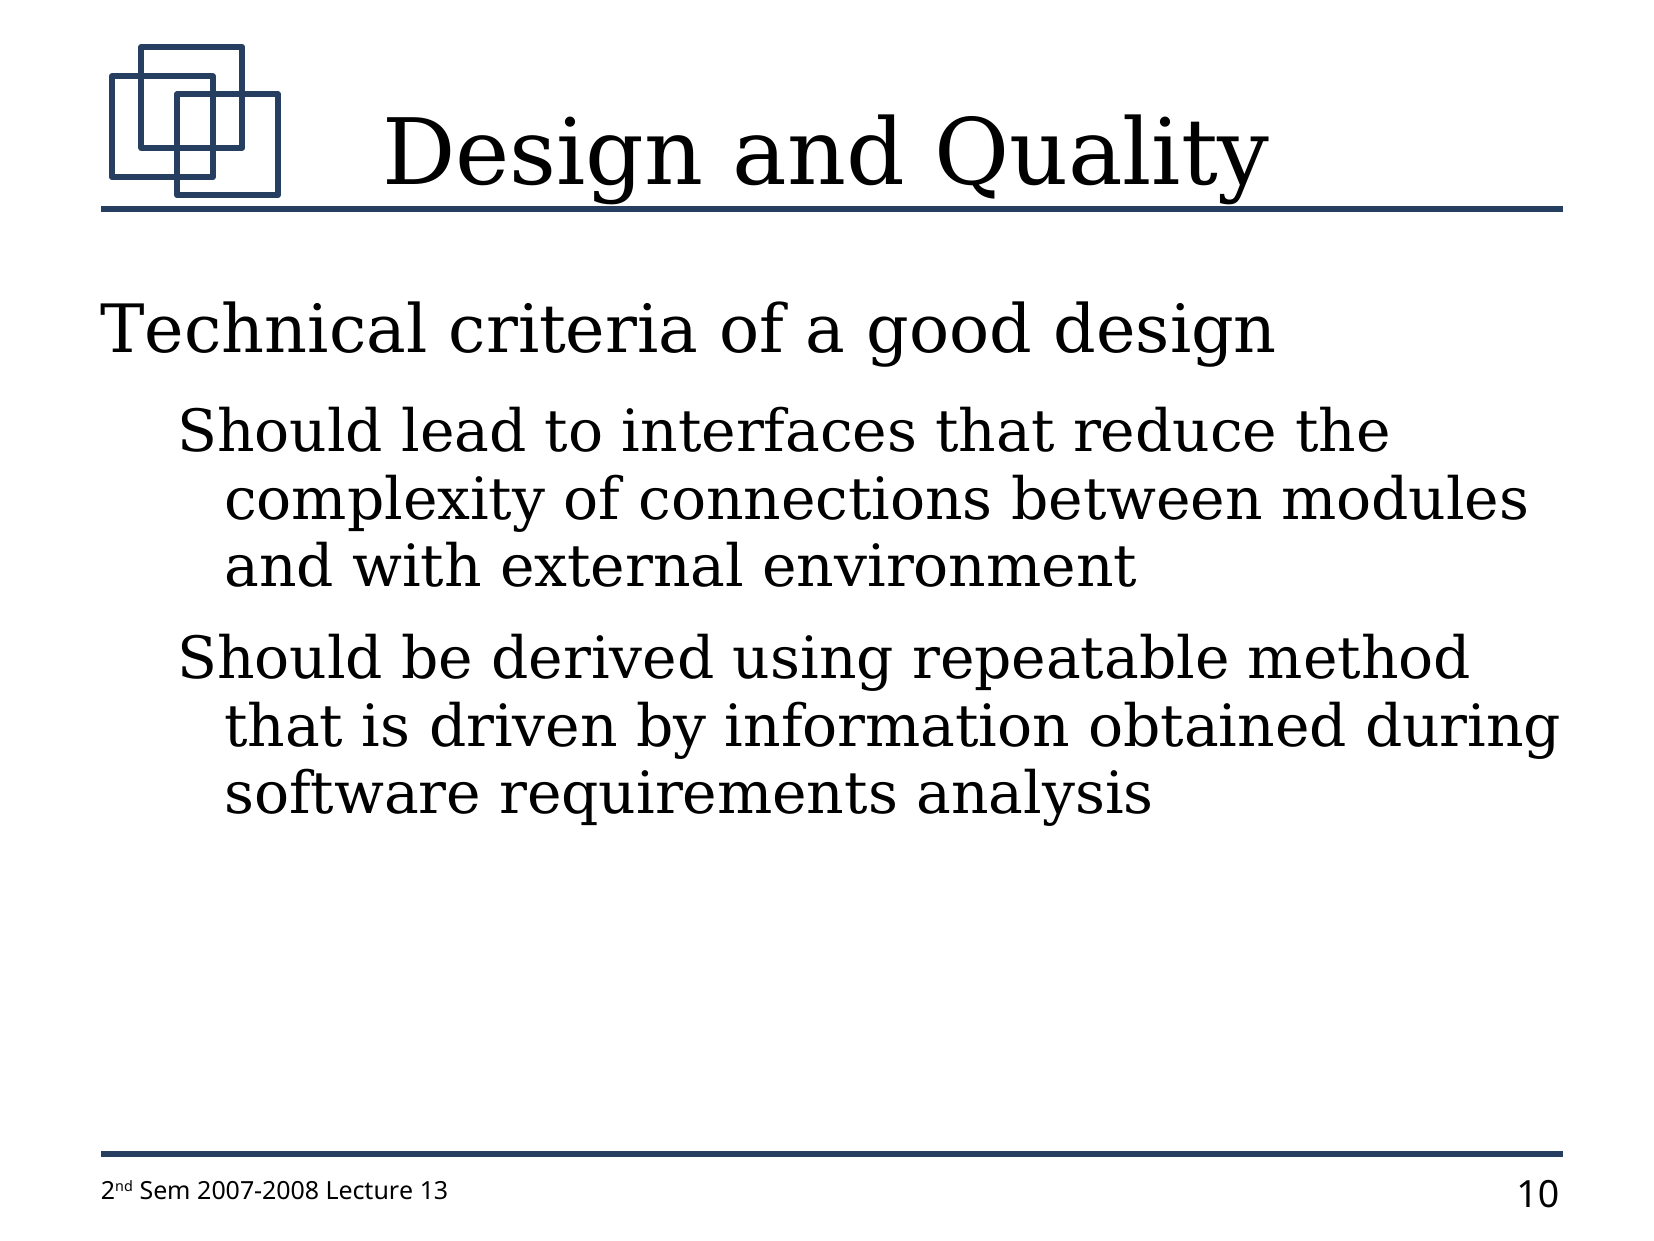

# Design and Quality
Technical criteria of a good design
Should lead to interfaces that reduce the complexity of connections between modules and with external environment
Should be derived using repeatable method that is driven by information obtained during software requirements analysis